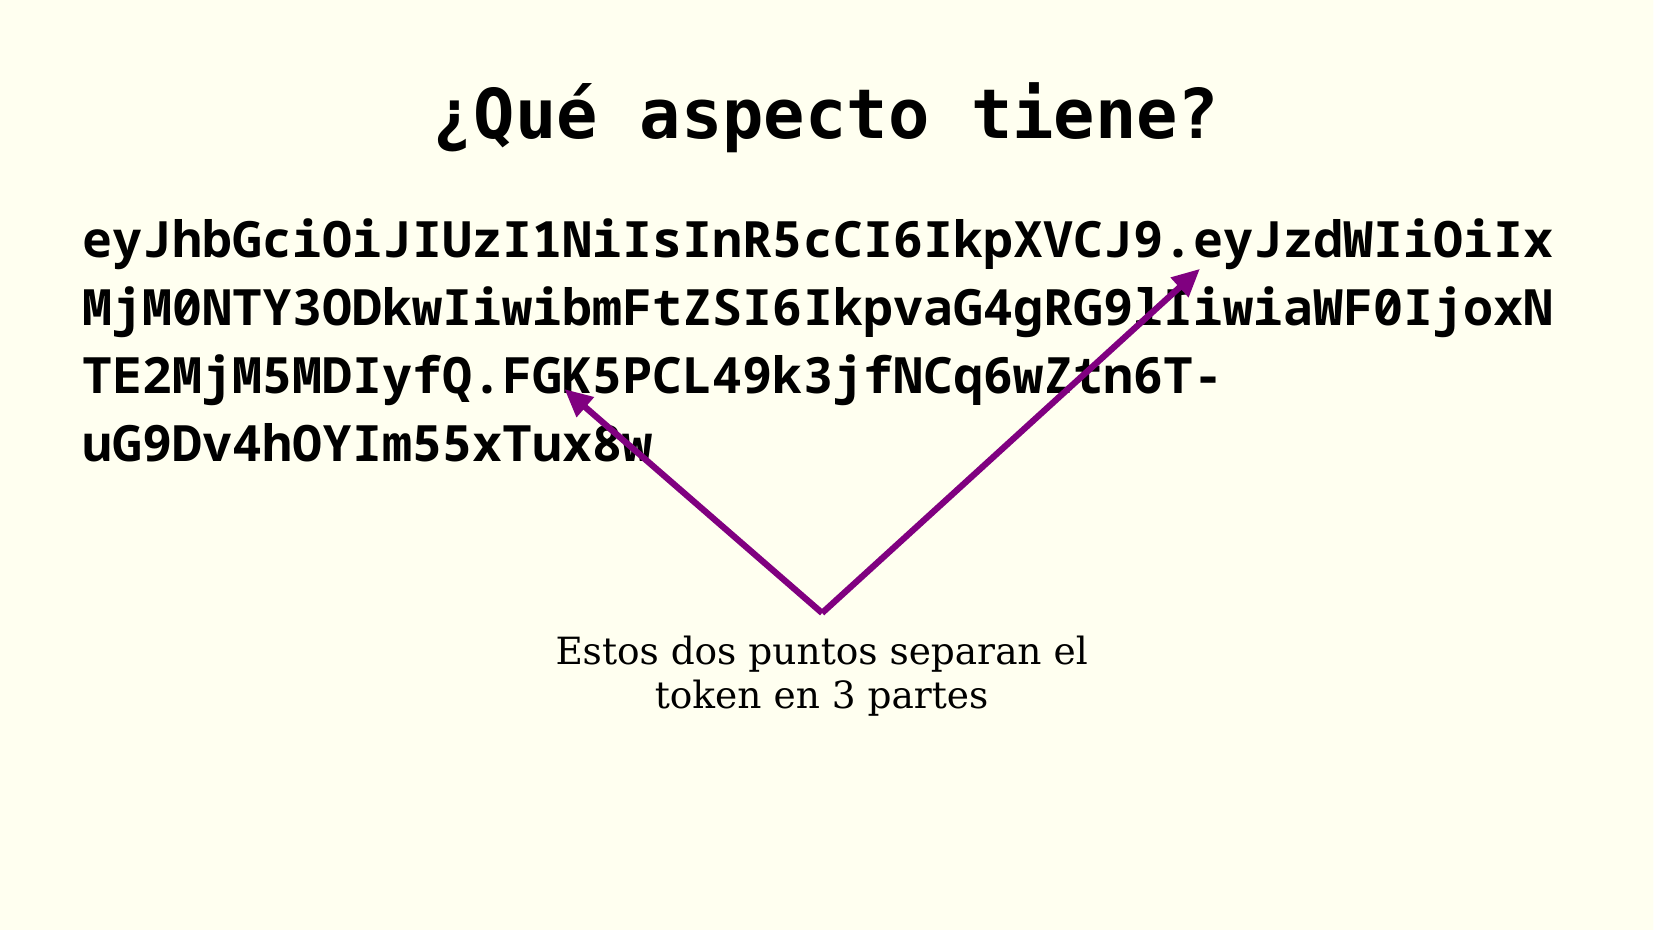

# ¿Qué aspecto tiene?
eyJhbGciOiJIUzI1NiIsInR5cCI6IkpXVCJ9.eyJzdWIiOiIxMjM0NTY3ODkwIiwibmFtZSI6IkpvaG4gRG9lIiwiaWF0IjoxNTE2MjM5MDIyfQ.FGK5PCL49k3jfNCq6wZtn6T-uG9Dv4hOYIm55xTux8w
Estos dos puntos separan el
token en 3 partes